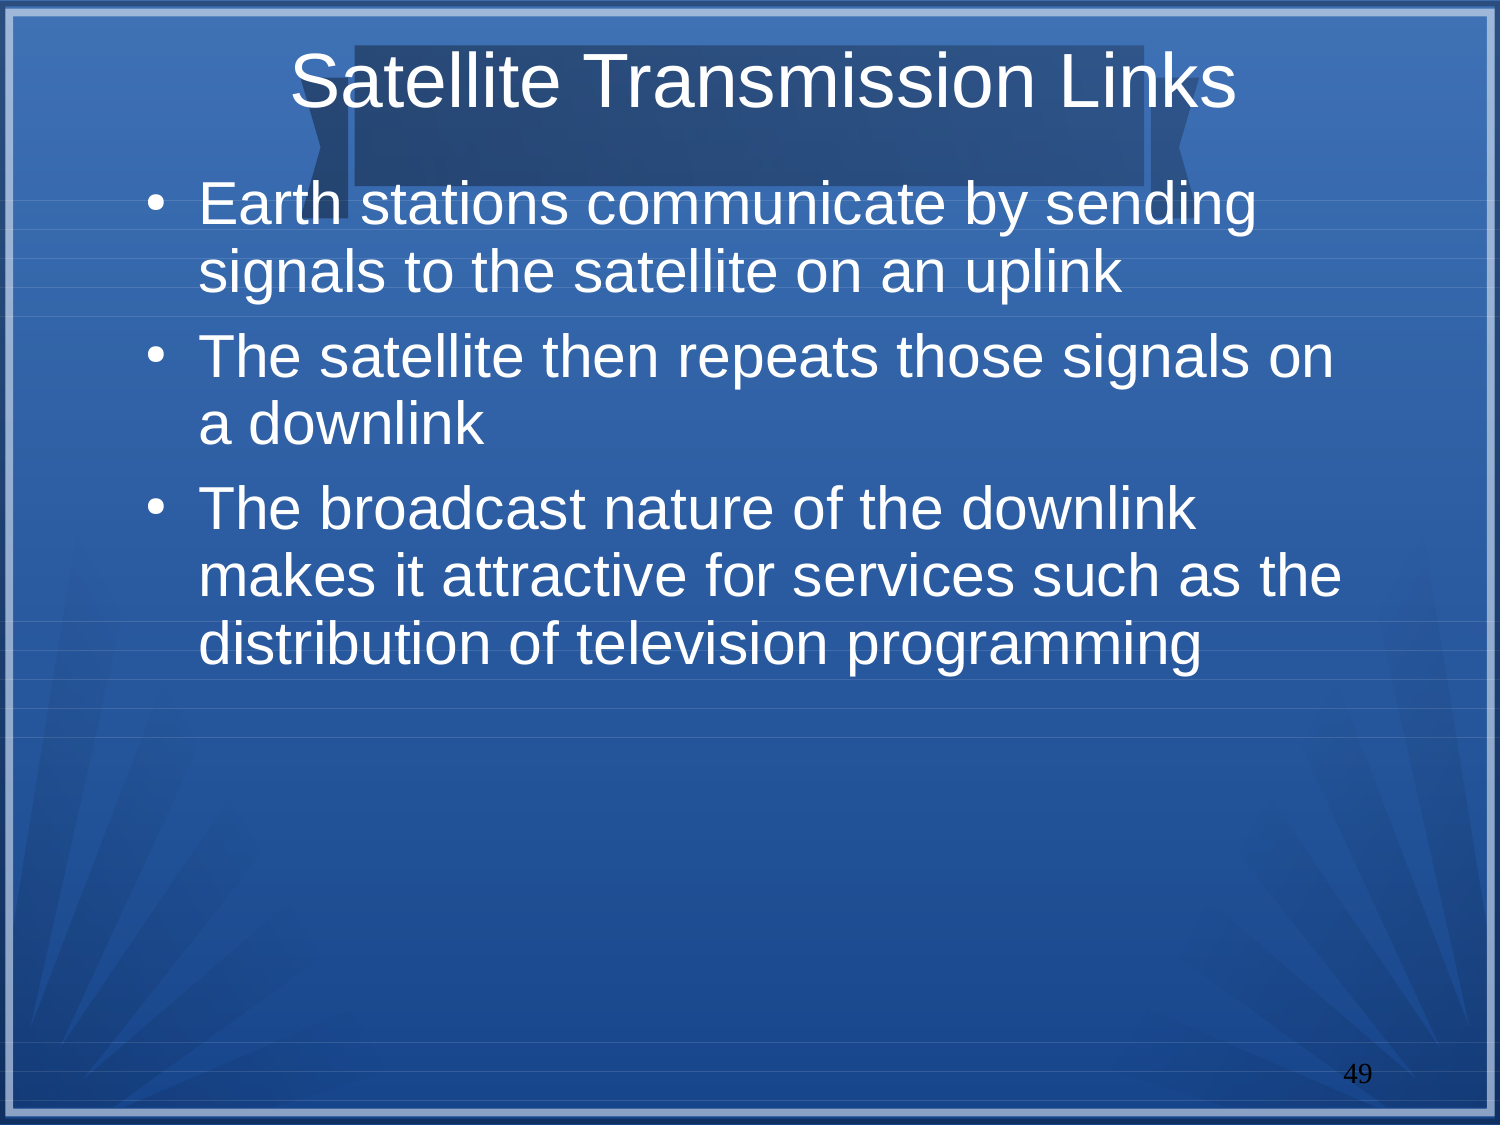

# Satellite Transmission Links
Earth stations communicate by sending signals to the satellite on an uplink
The satellite then repeats those signals on a downlink
The broadcast nature of the downlink makes it attractive for services such as the distribution of television programming